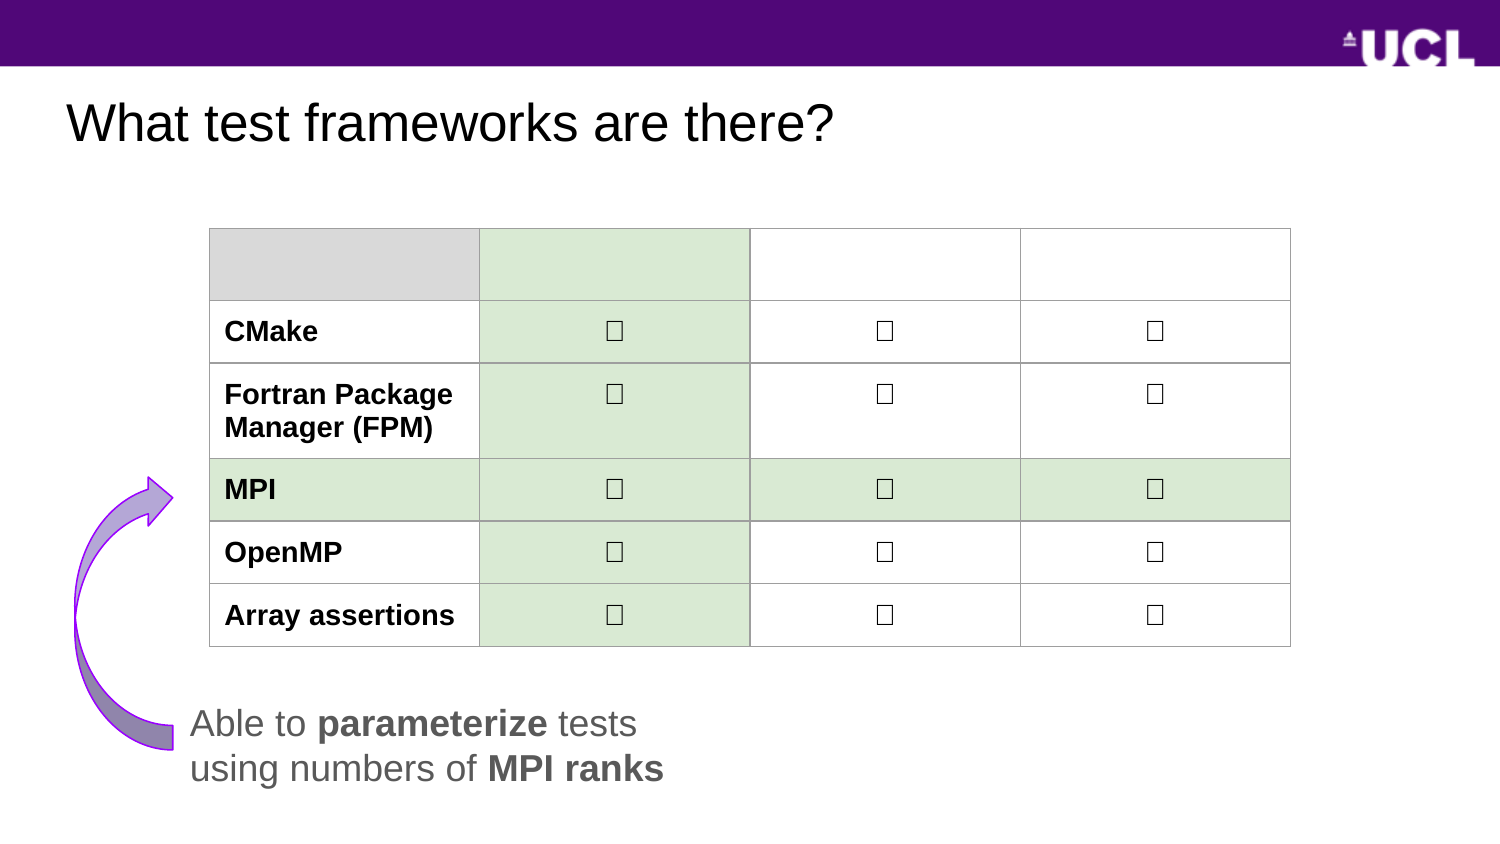

# What test frameworks are there?
| | | | |
| --- | --- | --- | --- |
| CMake | ✅ | ✅ | ✅ |
| Fortran Package Manager (FPM) | ❌ | ✅ | ✅ |
| MPI | ✅ | ❌ | ❌ |
| OpenMP | ❌ | ❌ | ❌ |
| Array assertions | ✅ | ❌ | ✅ |
Able to parameterize tests using numbers of MPI ranks